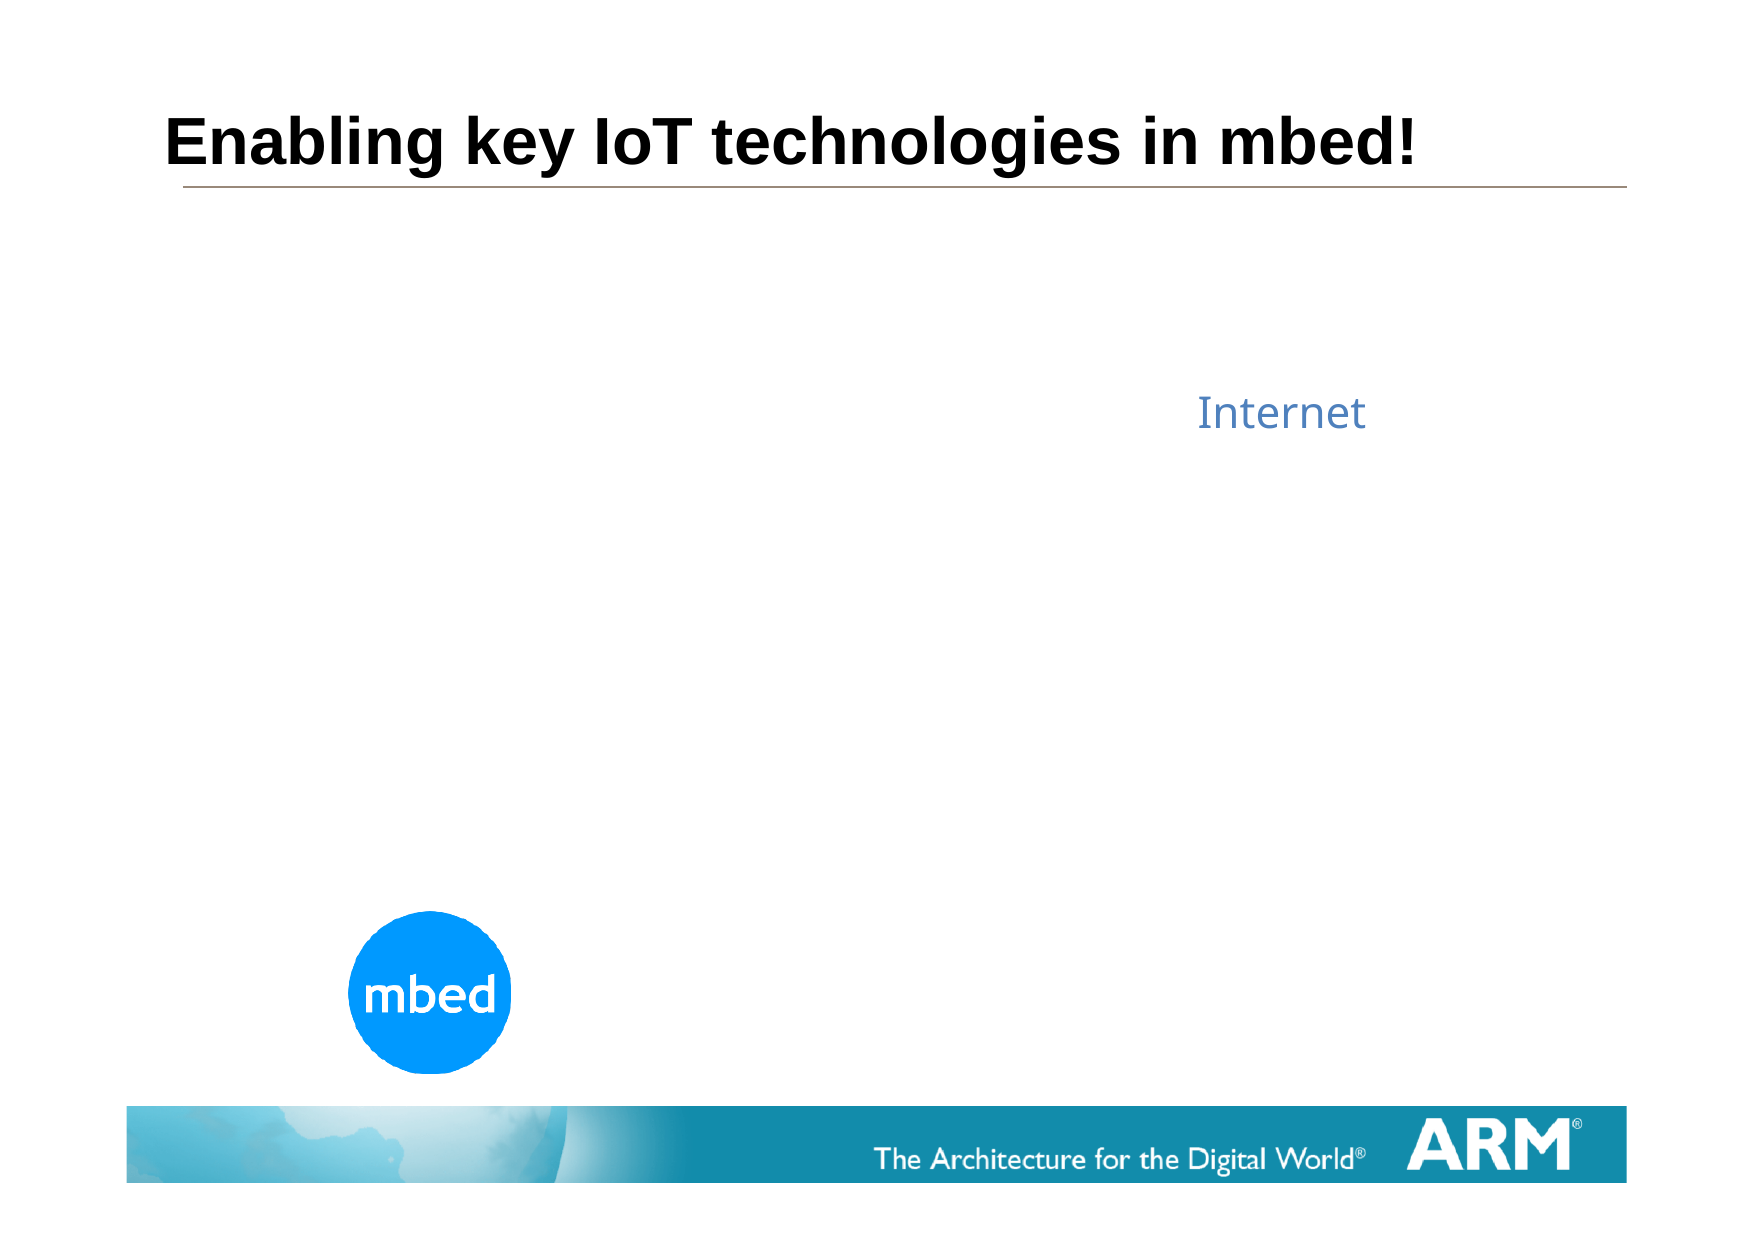

# Enabling key IoT technologies in mbed!
Internet